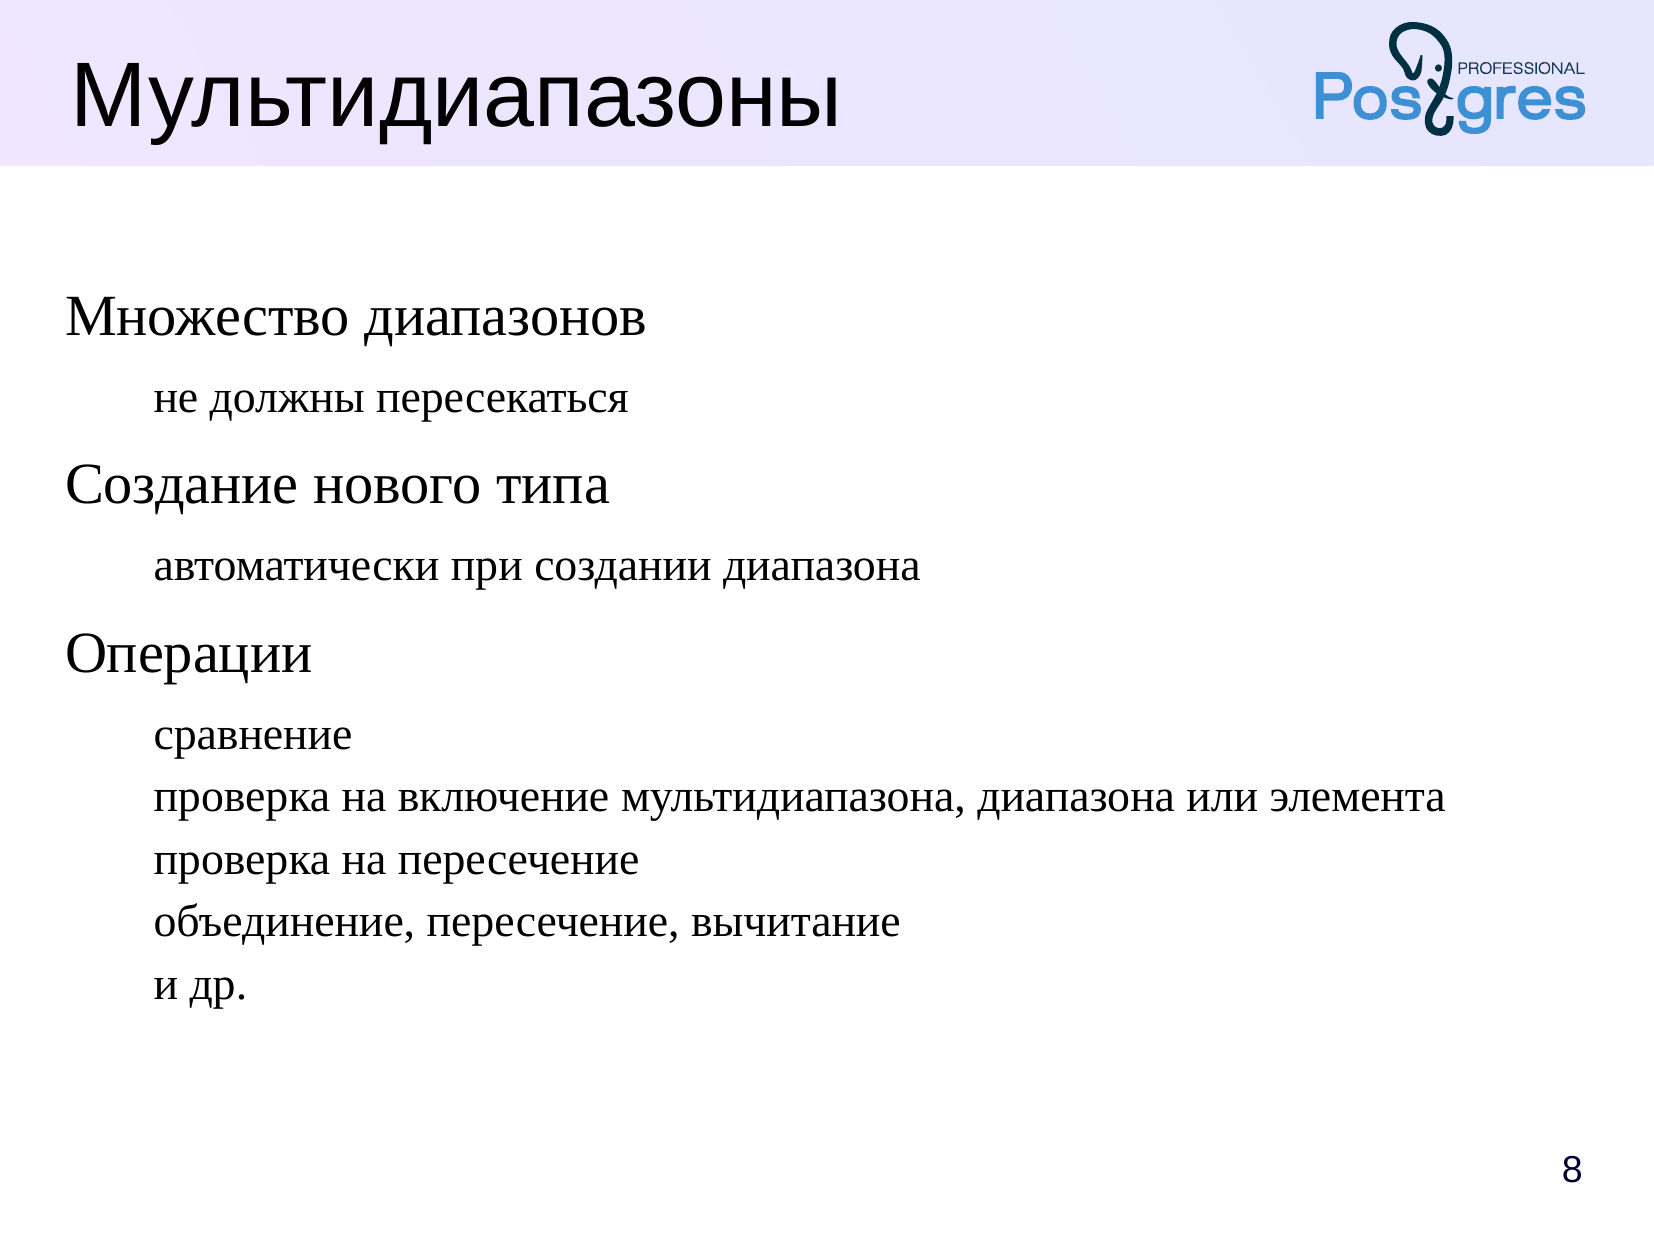

# Мультидиапазоны
Множество диапазонов
не должны пересекаться
Создание нового типа
автоматически при создании диапазона
Операции
сравнение
проверка на включение мультидиапазона, диапазона или элемента
проверка на пересечение
объединение, пересечение, вычитание
и др.